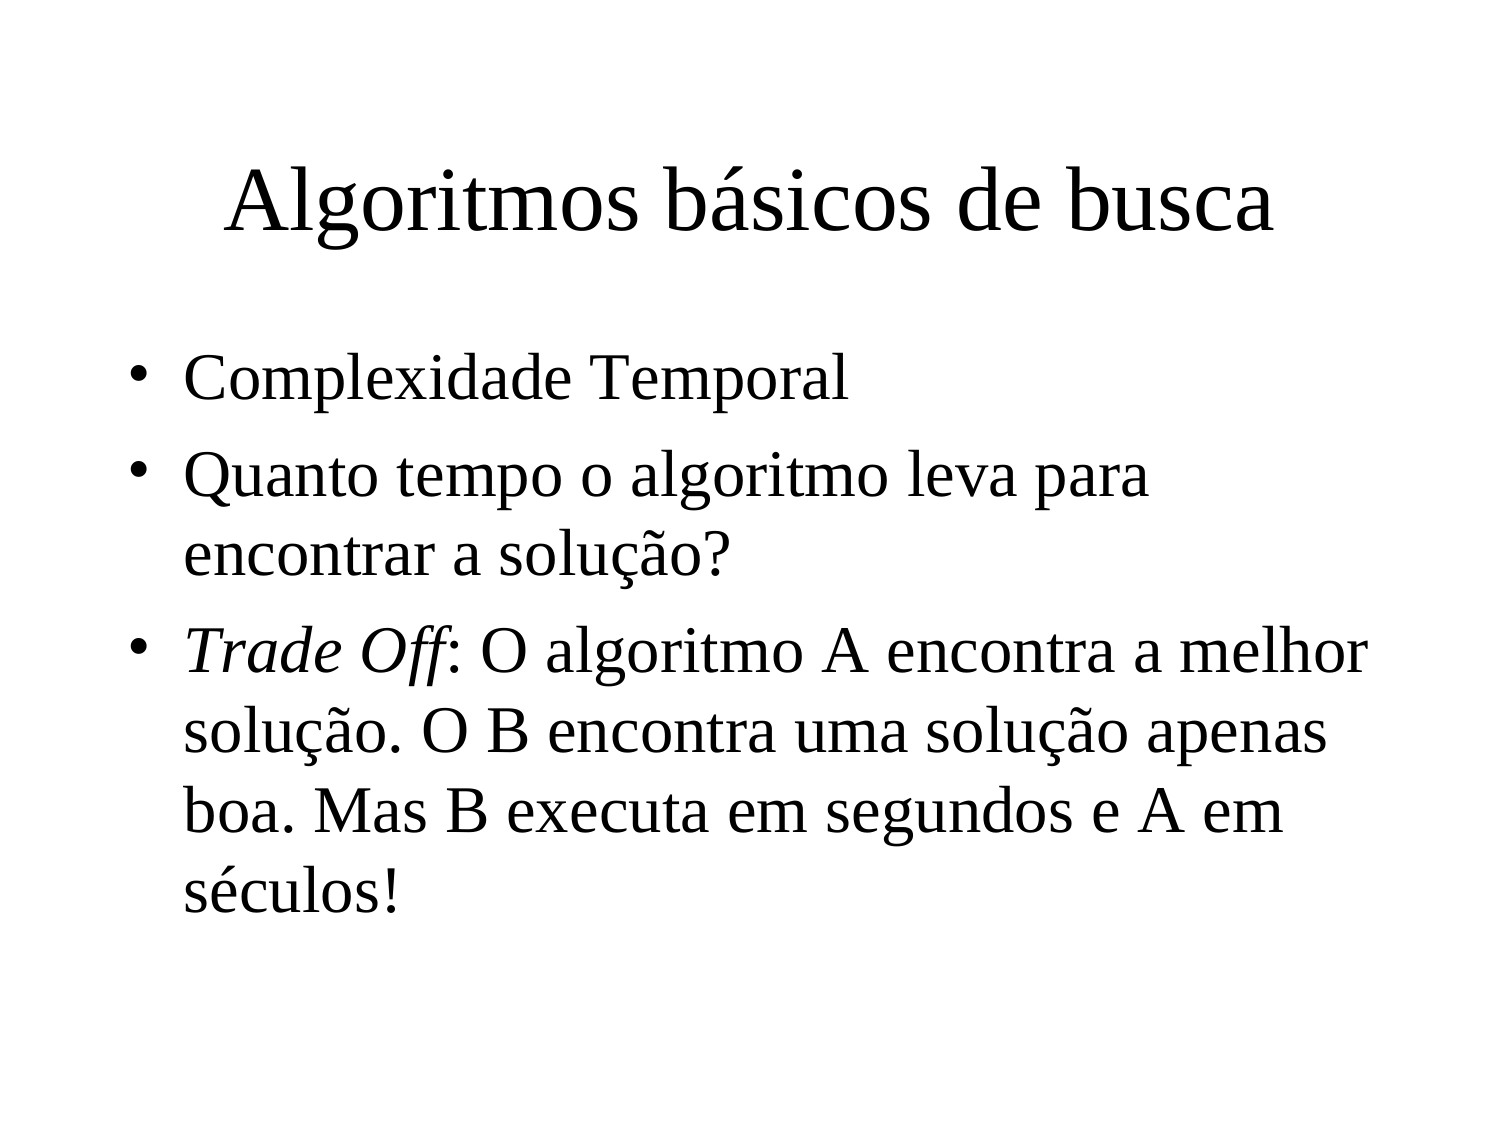

# Algoritmos básicos de busca
Complexidade Temporal
Quanto tempo o algoritmo leva para encontrar a solução?
Trade Off: O algoritmo A encontra a melhor solução. O B encontra uma solução apenas boa. Mas B executa em segundos e A em séculos!